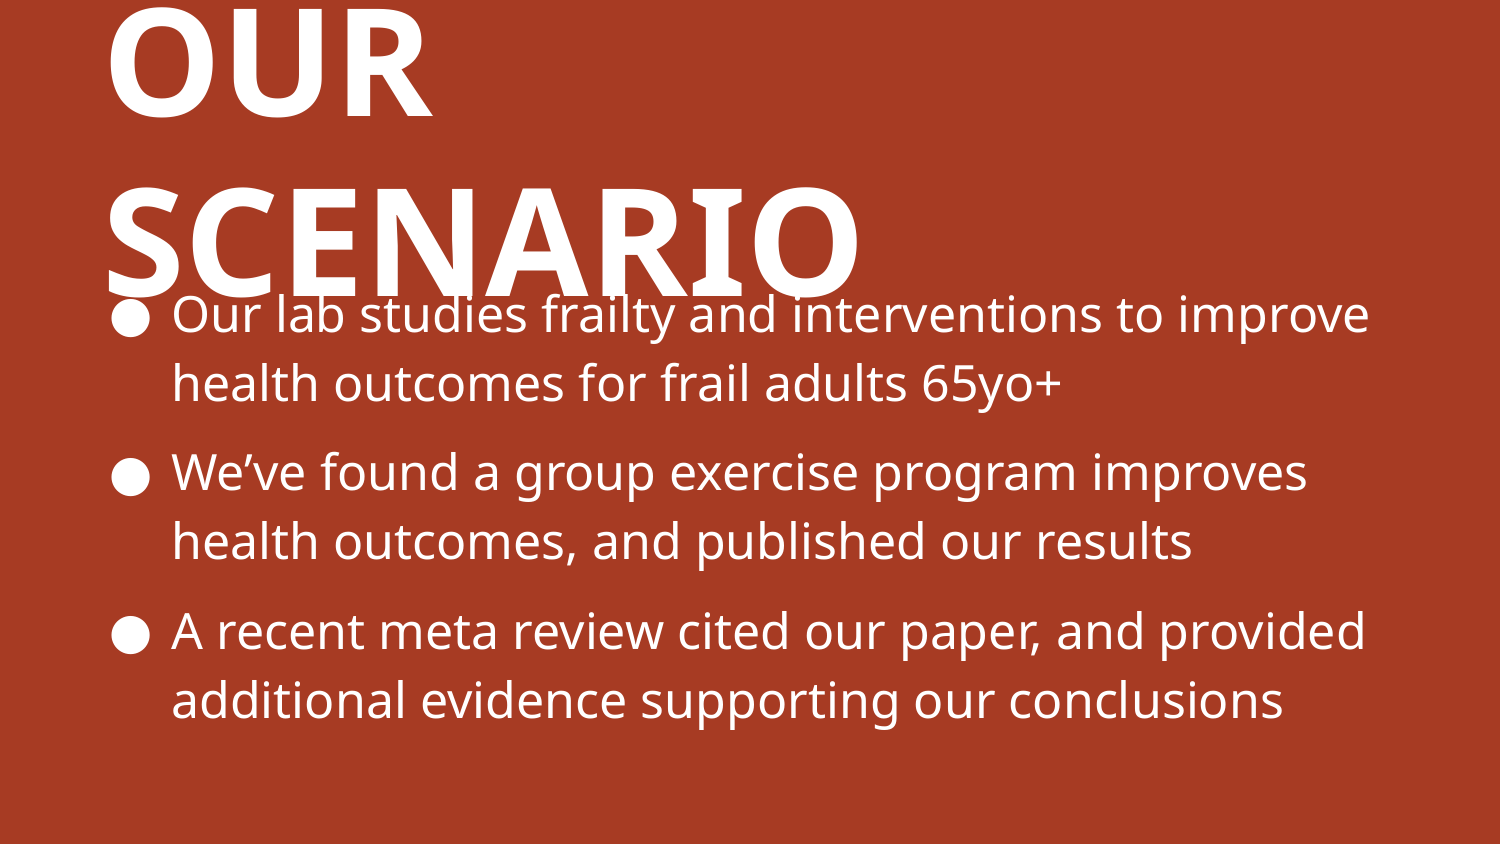

OUR SCENARIO
Our lab studies frailty and interventions to improve health outcomes for frail adults 65yo+
We’ve found a group exercise program improves health outcomes, and published our results
A recent meta review cited our paper, and provided additional evidence supporting our conclusions